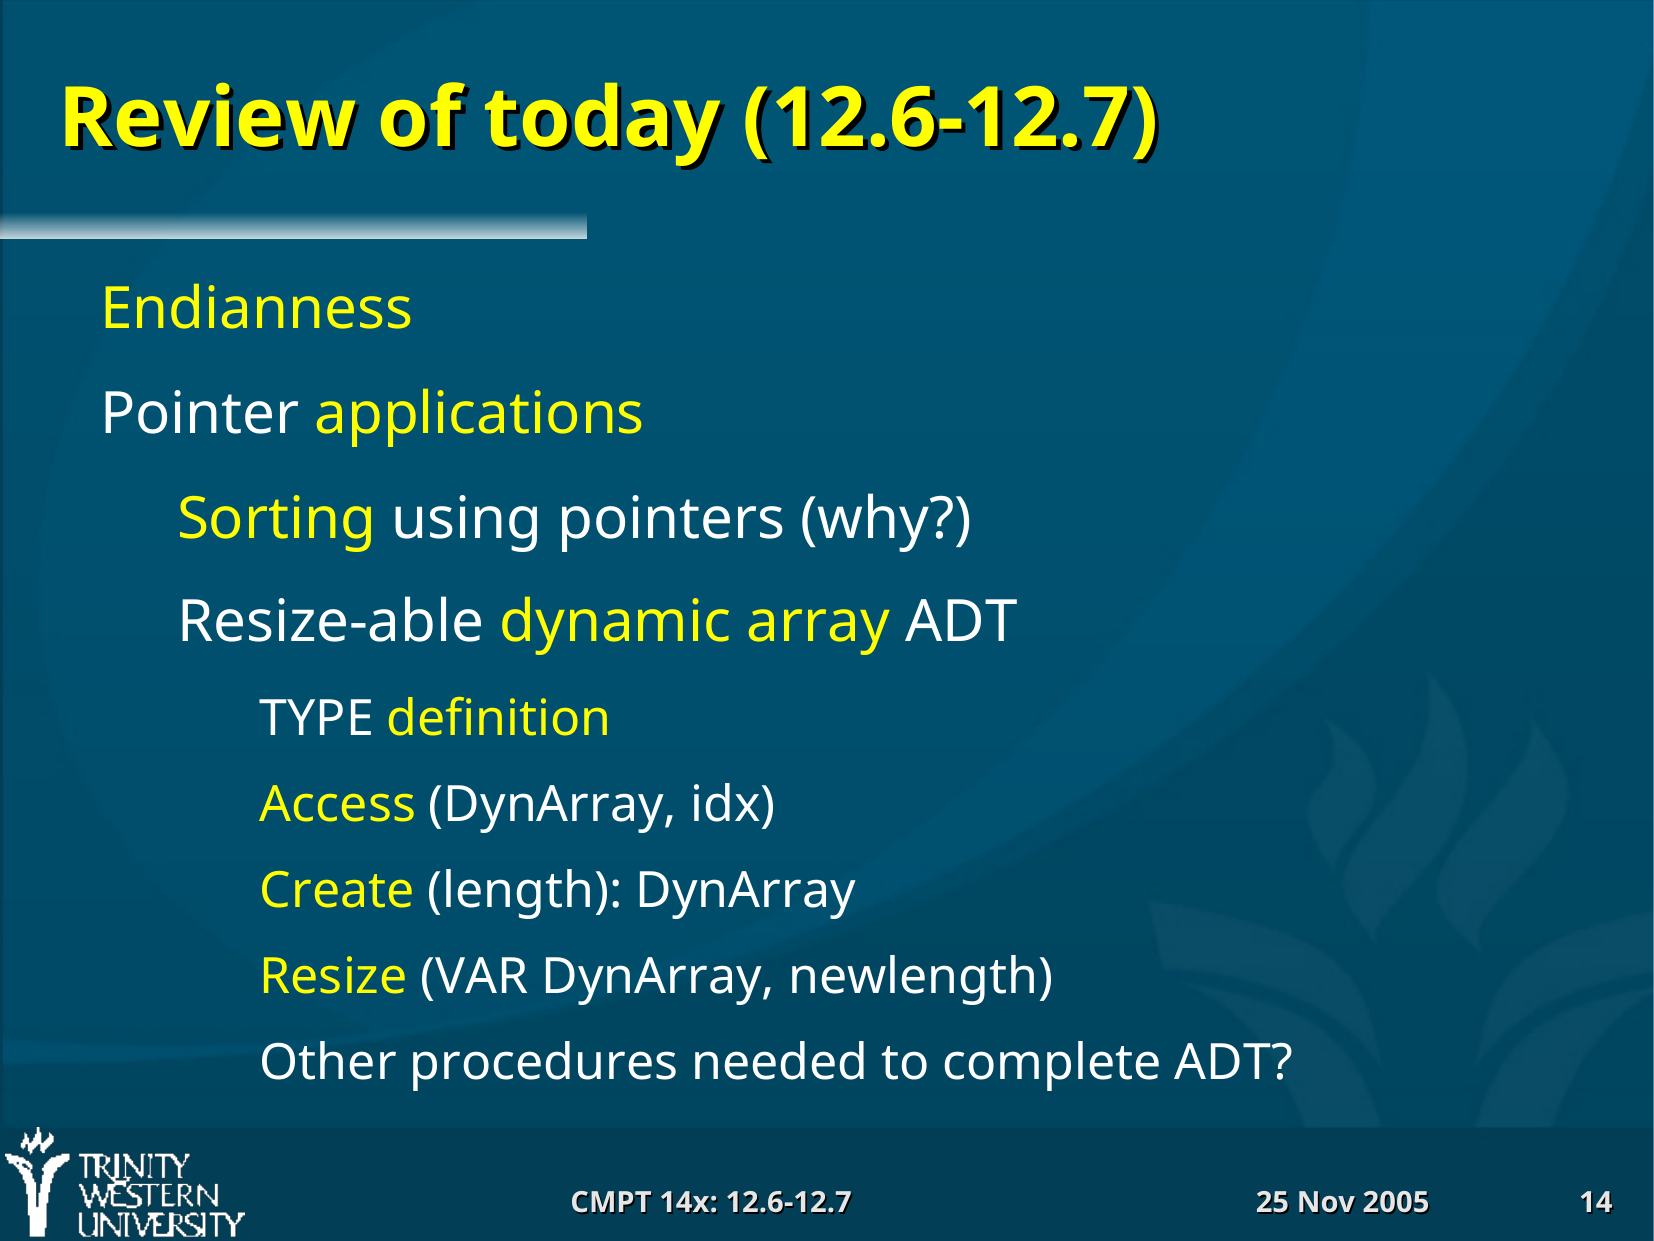

# Review of today (12.6-12.7)
Endianness
Pointer applications
Sorting using pointers (why?)
Resize-able dynamic array ADT
TYPE definition
Access (DynArray, idx)
Create (length): DynArray
Resize (VAR DynArray, newlength)
Other procedures needed to complete ADT?
CMPT 14x: 12.6-12.7
25 Nov 2005
14